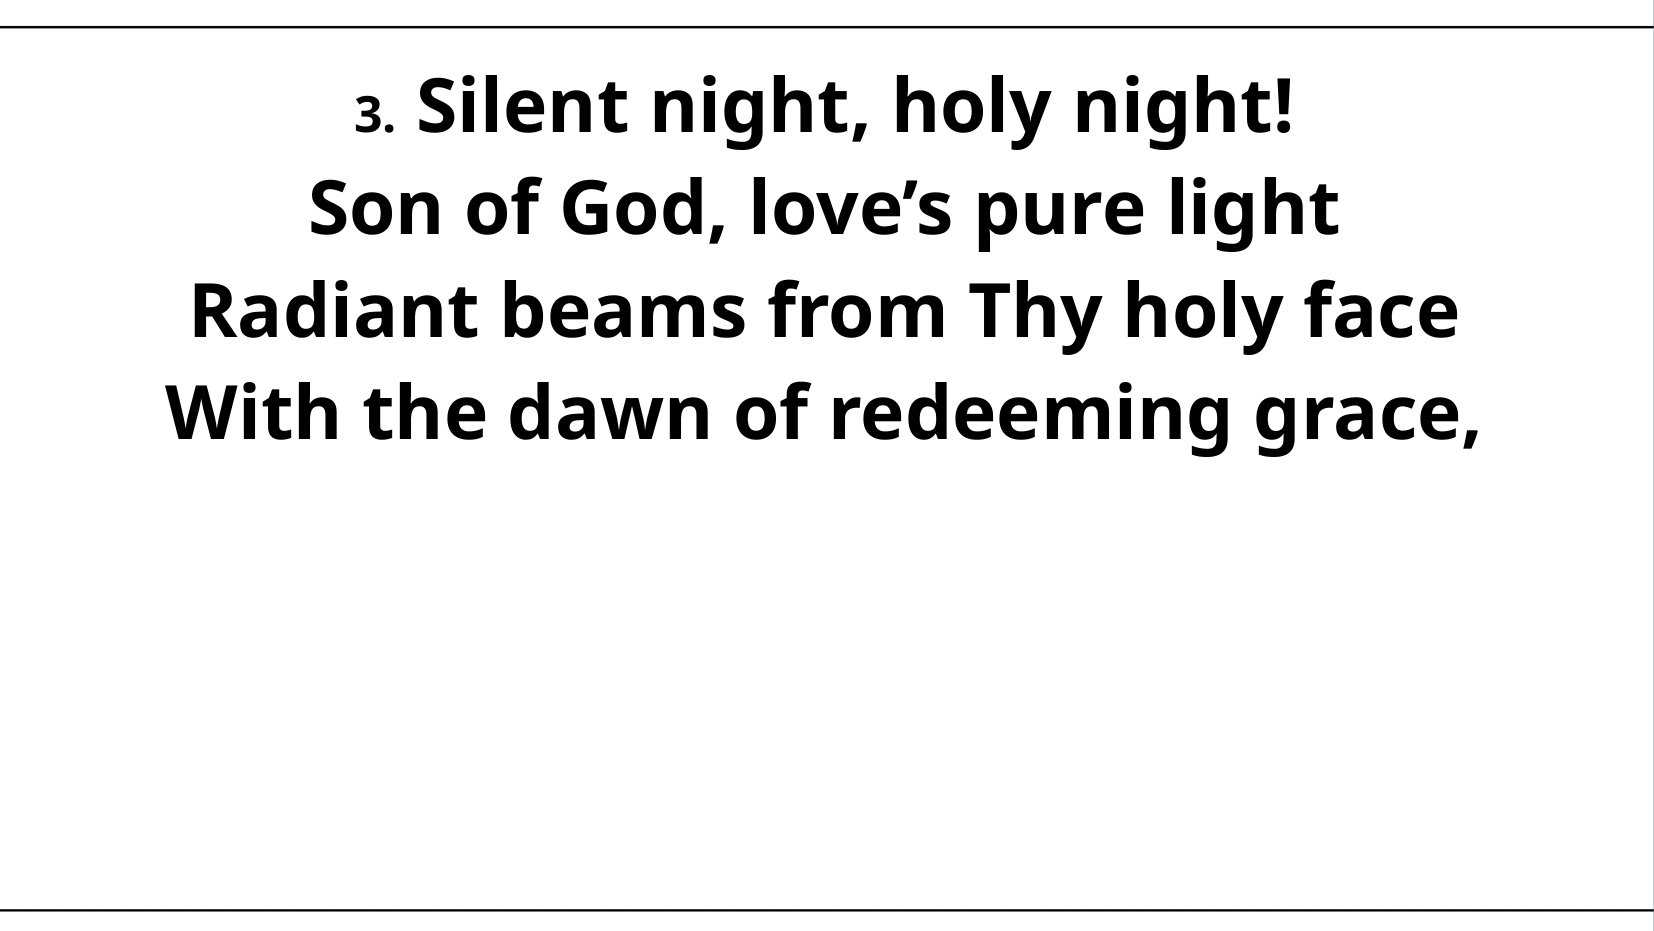

3. Silent night, holy night!
Son of God, love’s pure light
Radiant beams from Thy holy face
With the dawn of redeeming grace,